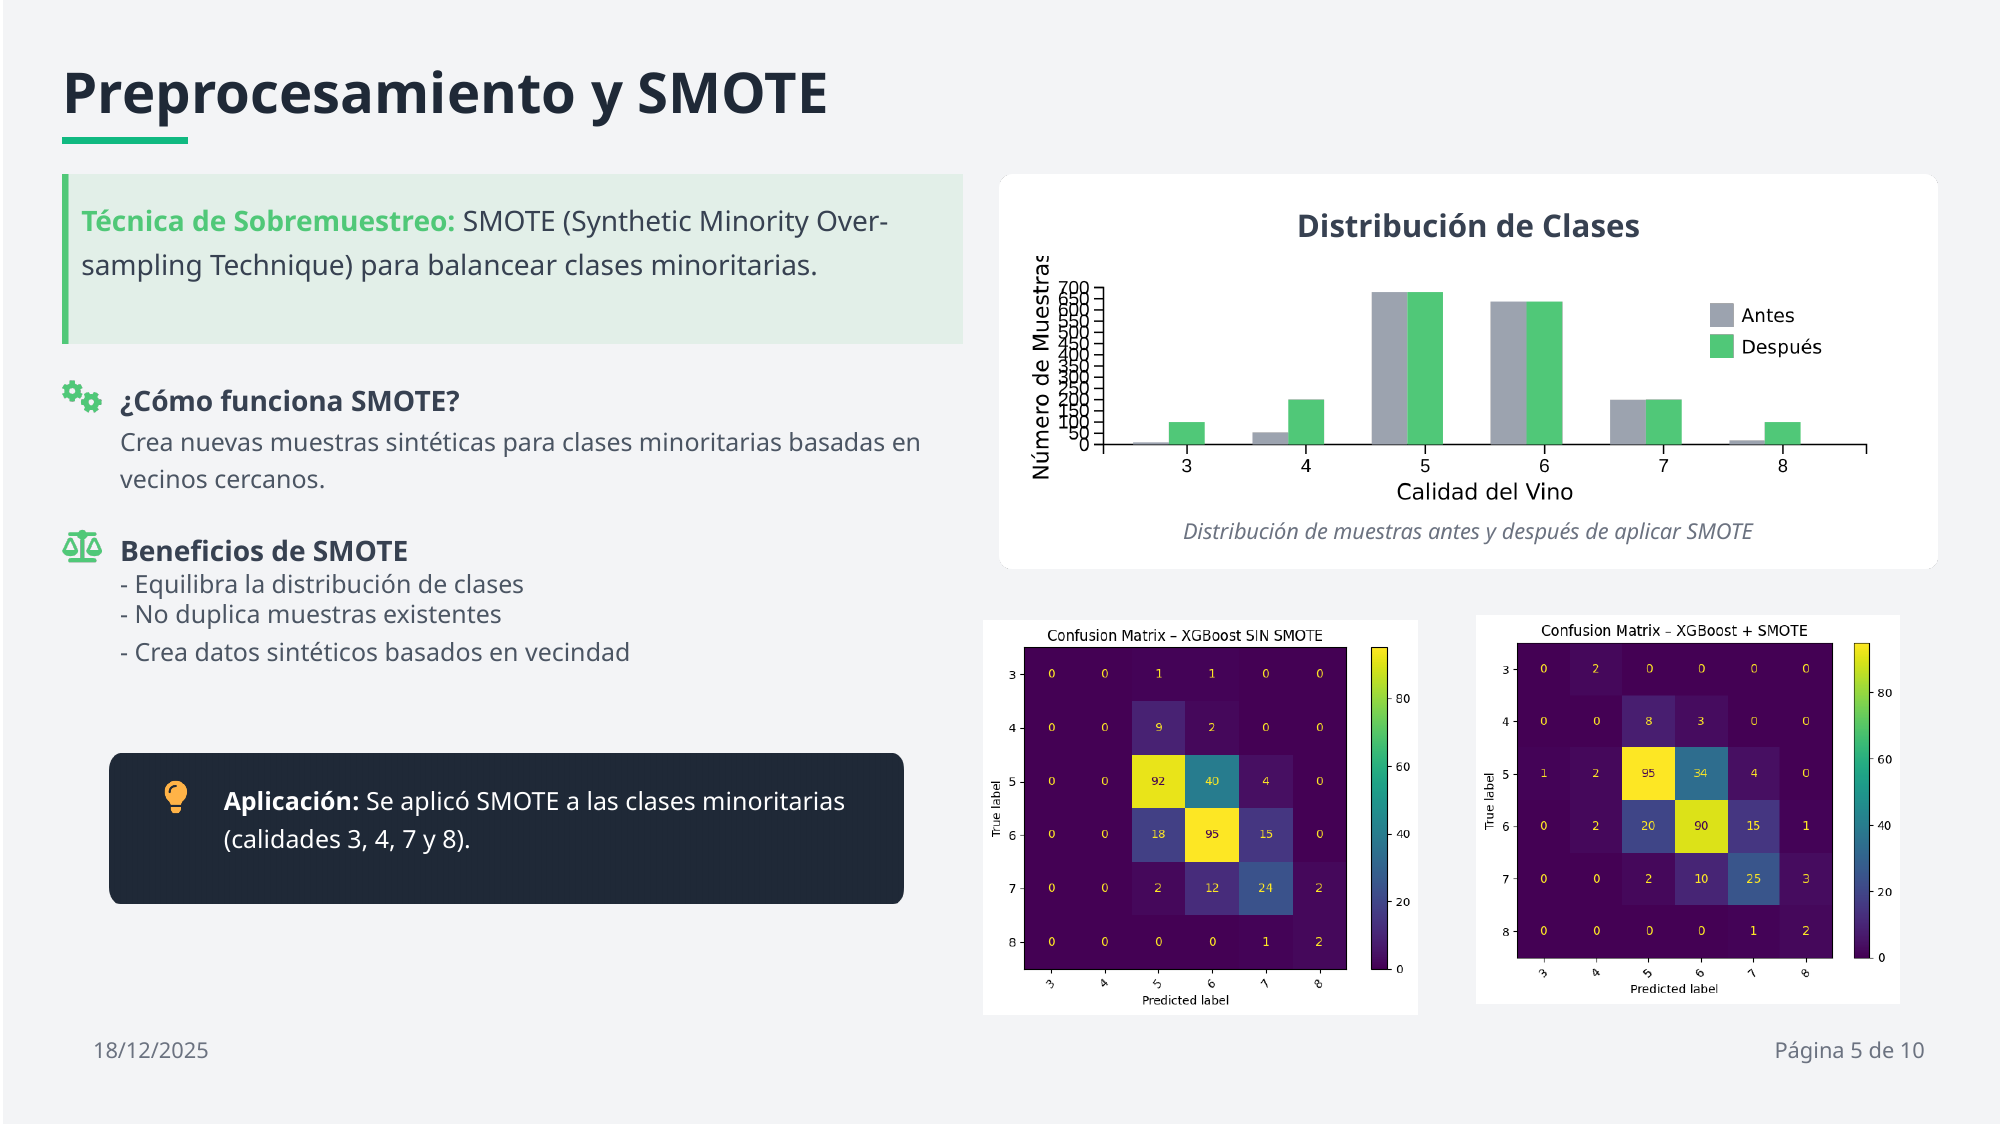

Preprocesamiento y SMOTE
Técnica de Sobremuestreo: SMOTE (Synthetic Minority Over-sampling Technique) para balancear clases minoritarias.
Distribución de Clases
¿Cómo funciona SMOTE?
Crea nuevas muestras sintéticas para clases minoritarias basadas en vecinos cercanos.
Distribución de muestras antes y después de aplicar SMOTE
Beneficios de SMOTE
- Equilibra la distribución de clases
- No duplica muestras existentes
- Crea datos sintéticos basados en vecindad
Aplicación: Se aplicó SMOTE a las clases minoritarias (calidades 3, 4, 7 y 8).
 18/12/2025
Página 5 de 10